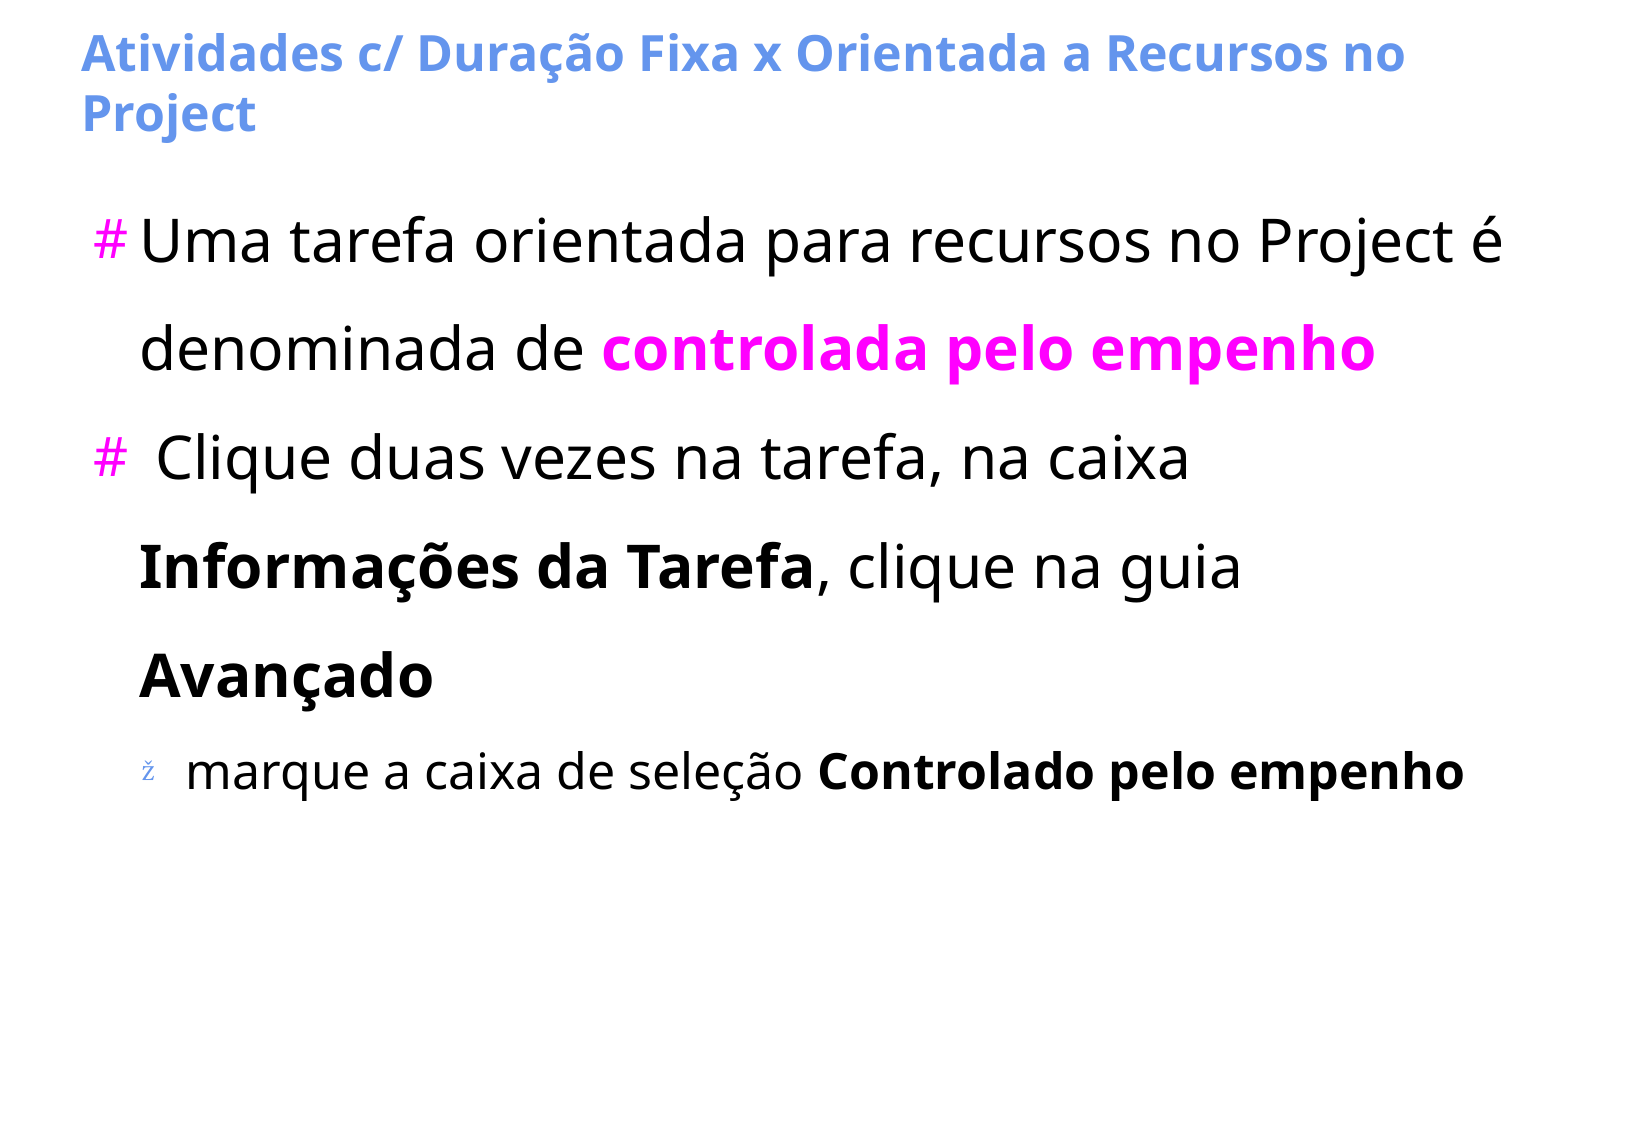

# Atividades c/ Duração Fixa x Orientada a Recursos no Project
Uma tarefa orientada para recursos no Project é denominada de controlada pelo empenho
 Clique duas vezes na tarefa, na caixa Informações da Tarefa, clique na guia Avançado
marque a caixa de seleção Controlado pelo empenho